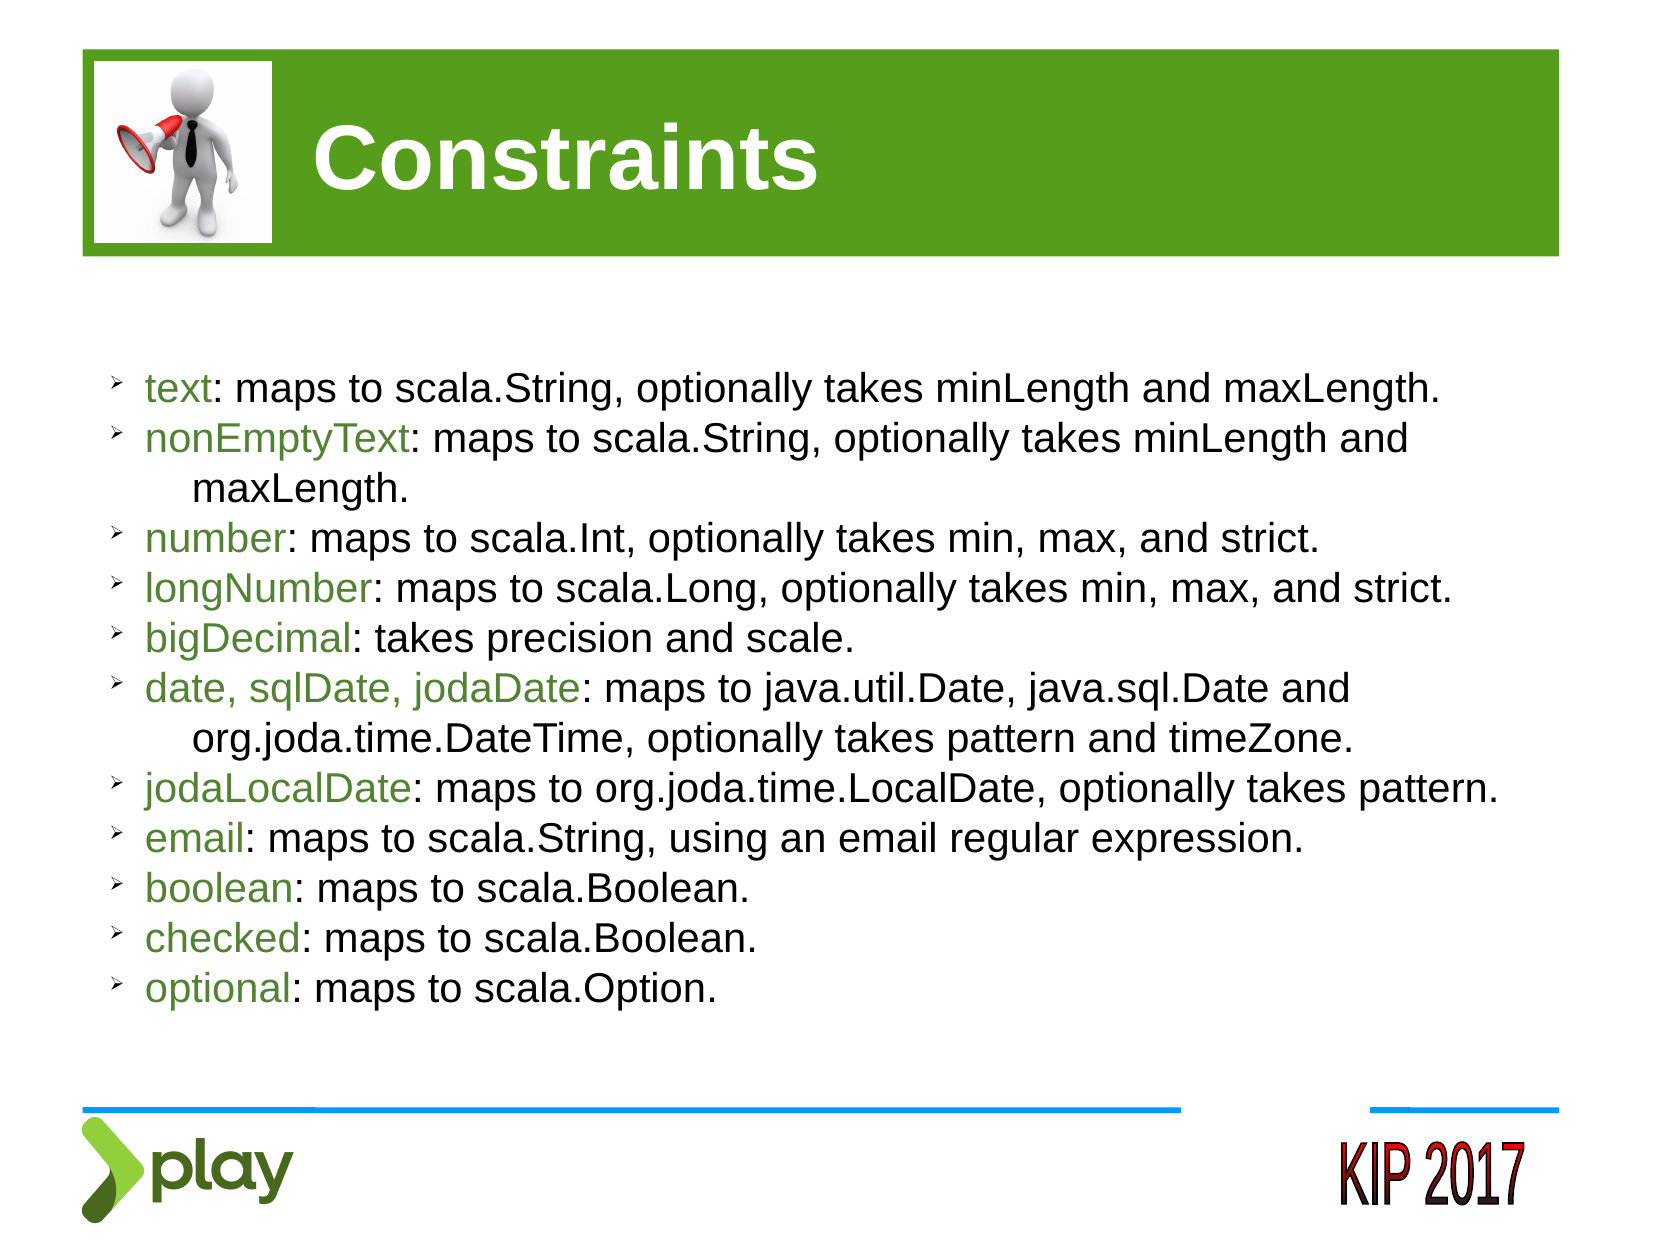

# Constraints
text: maps to scala.String, optionally takes minLength and maxLength.
nonEmptyText: maps to scala.String, optionally takes minLength and maxLength.
number: maps to scala.Int, optionally takes min, max, and strict.
longNumber: maps to scala.Long, optionally takes min, max, and strict.
bigDecimal: takes precision and scale.
date, sqlDate, jodaDate: maps to java.util.Date, java.sql.Date and org.joda.time.DateTime, optionally takes pattern and timeZone.
jodaLocalDate: maps to org.joda.time.LocalDate, optionally takes pattern.
email: maps to scala.String, using an email regular expression.
boolean: maps to scala.Boolean.
checked: maps to scala.Boolean.
optional: maps to scala.Option.